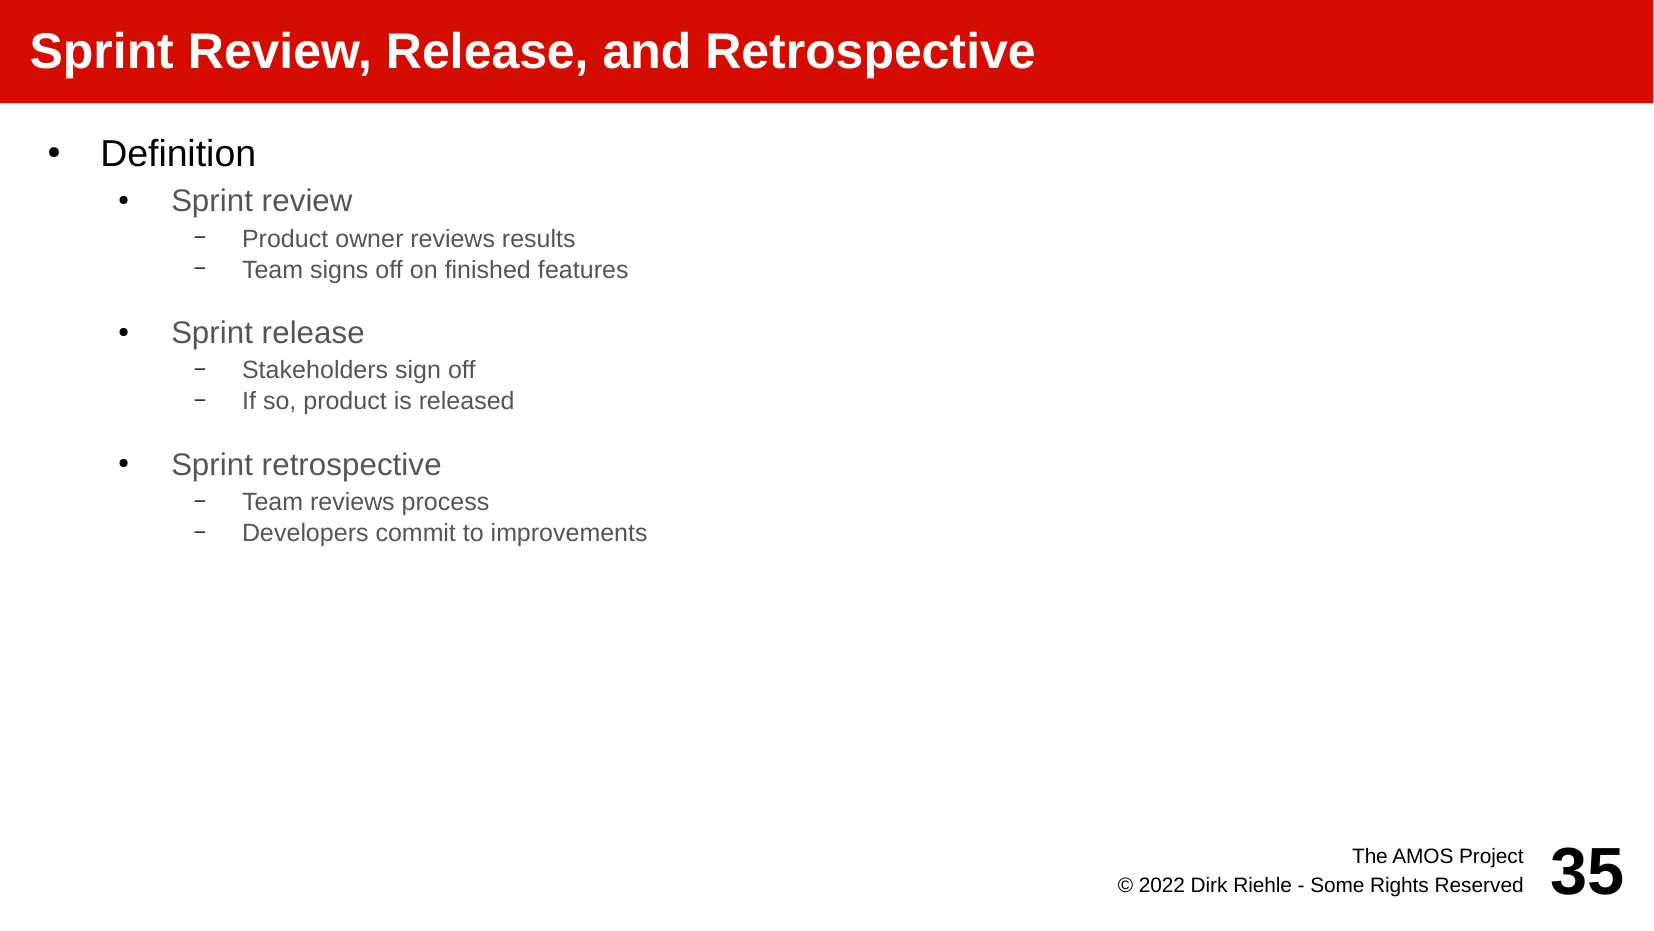

# Sprint Review, Release, and Retrospective
Definition
Sprint review
Product owner reviews results
Team signs off on finished features
Sprint release
Stakeholders sign off
If so, product is released
Sprint retrospective
Team reviews process
Developers commit to improvements
The AMOS Project
35
© 2022 Dirk Riehle - Some Rights Reserved